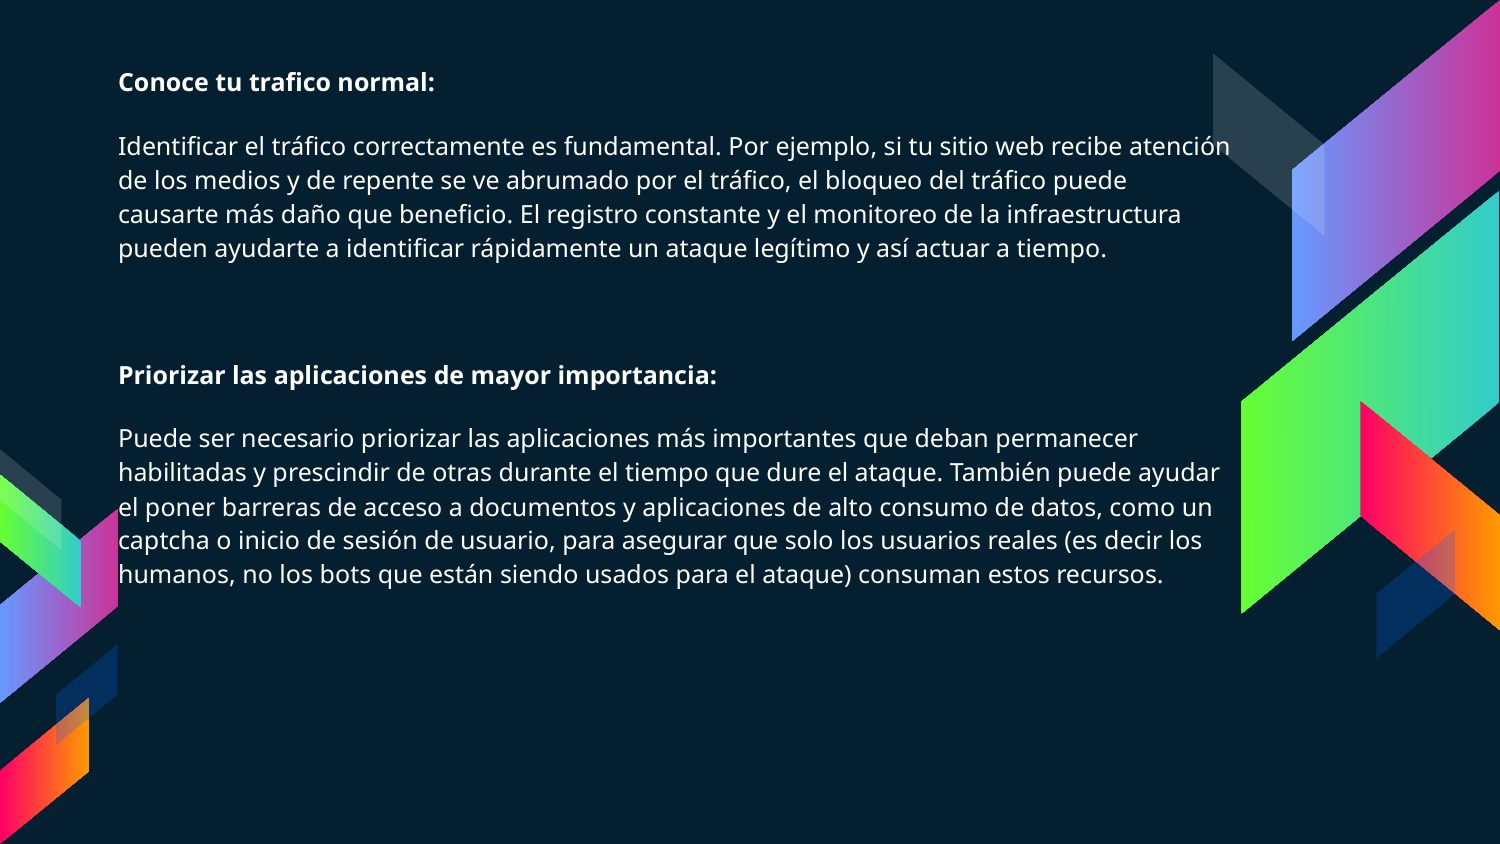

# Conoce tu trafico normal:
Identificar el tráfico correctamente es fundamental. Por ejemplo, si tu sitio web recibe atención de los medios y de repente se ve abrumado por el tráfico, el bloqueo del tráfico puede causarte más daño que beneficio. El registro constante y el monitoreo de la infraestructura pueden ayudarte a identificar rápidamente un ataque legítimo y así actuar a tiempo.
Priorizar las aplicaciones de mayor importancia:
Puede ser necesario priorizar las aplicaciones más importantes que deban permanecer habilitadas y prescindir de otras durante el tiempo que dure el ataque. También puede ayudar el poner barreras de acceso a documentos y aplicaciones de alto consumo de datos, como un captcha o inicio de sesión de usuario, para asegurar que solo los usuarios reales (es decir los humanos, no los bots que están siendo usados para el ataque) consuman estos recursos.